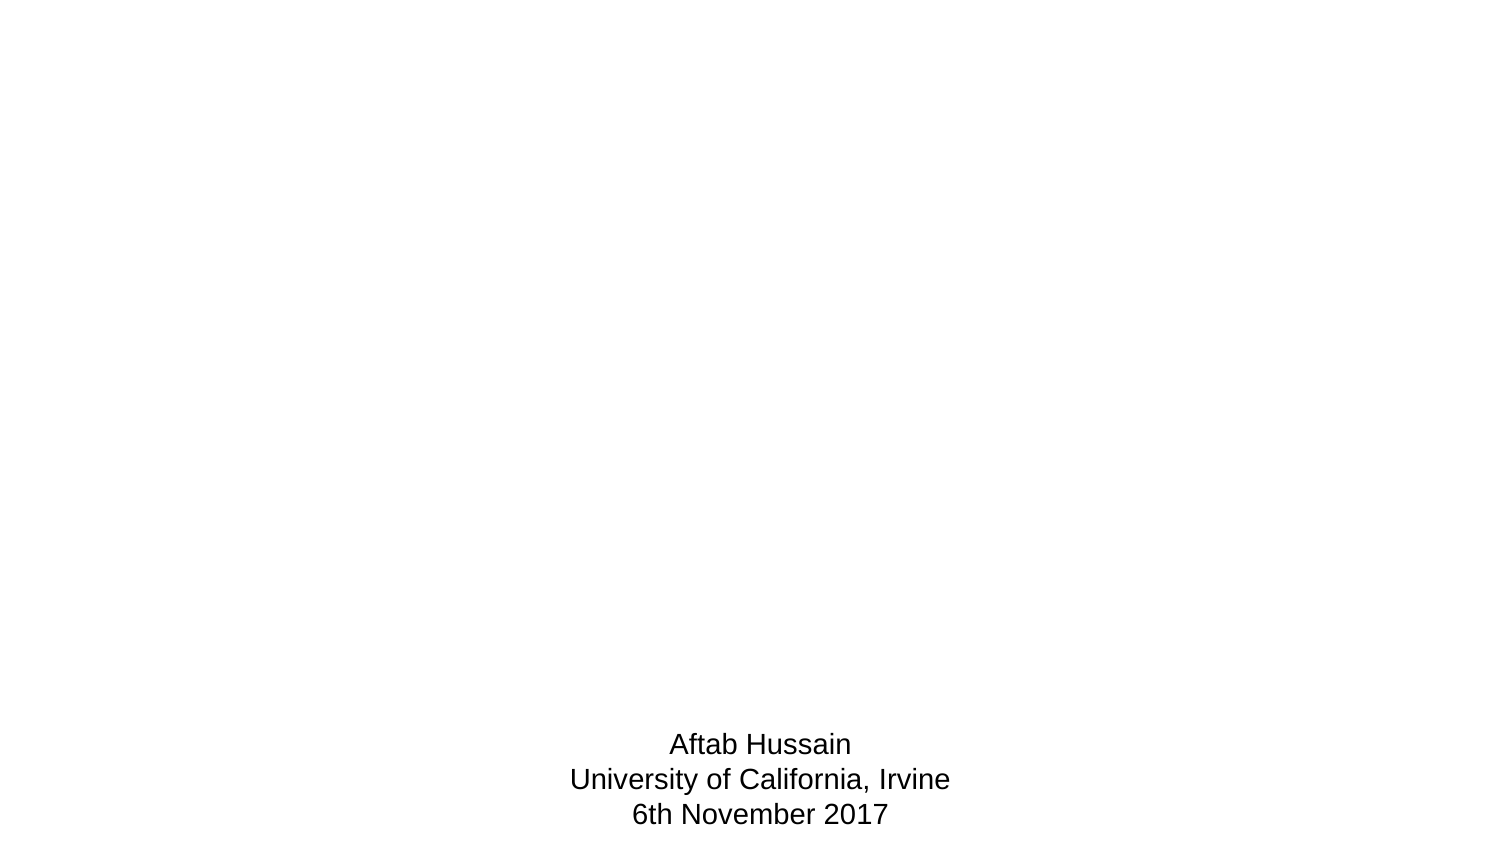

Aftab Hussain
University of California, Irvine
6th November 2017